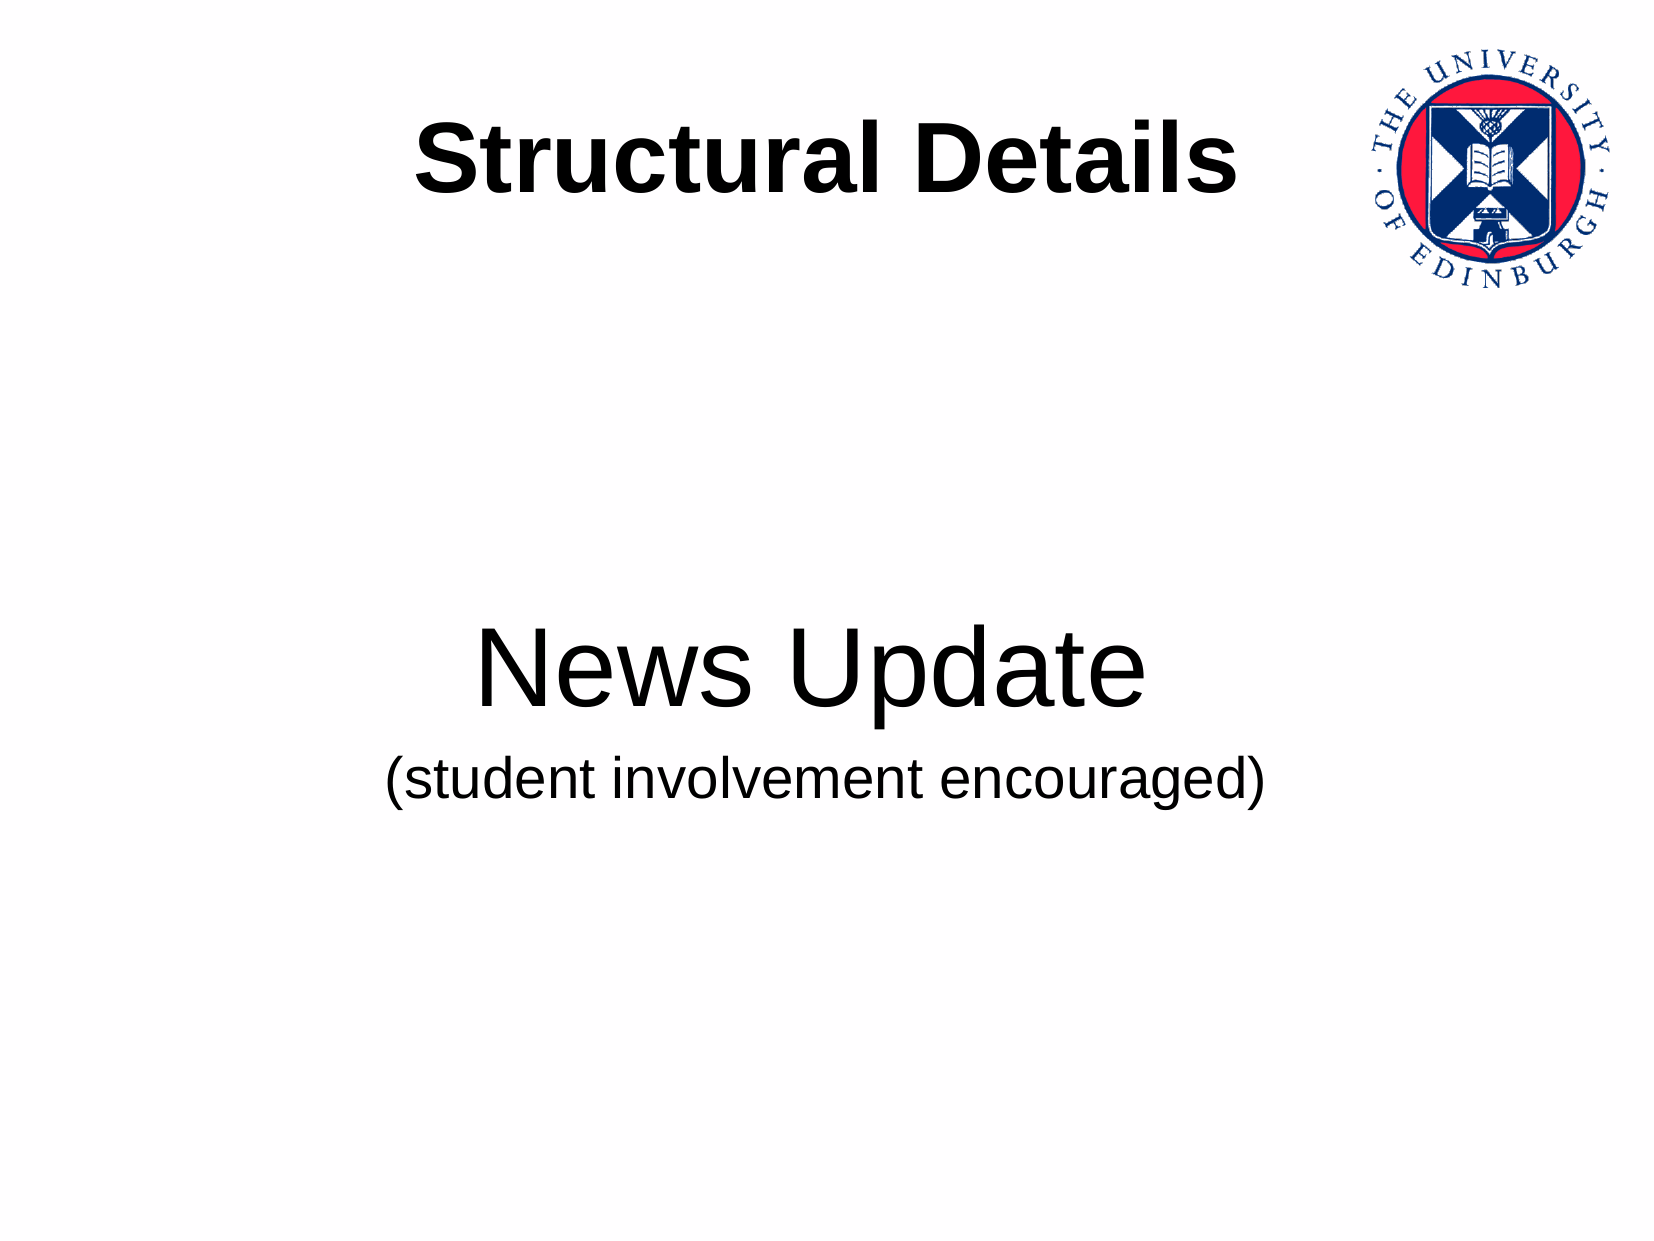

Structural Details
# News Update
(student involvement encouraged)